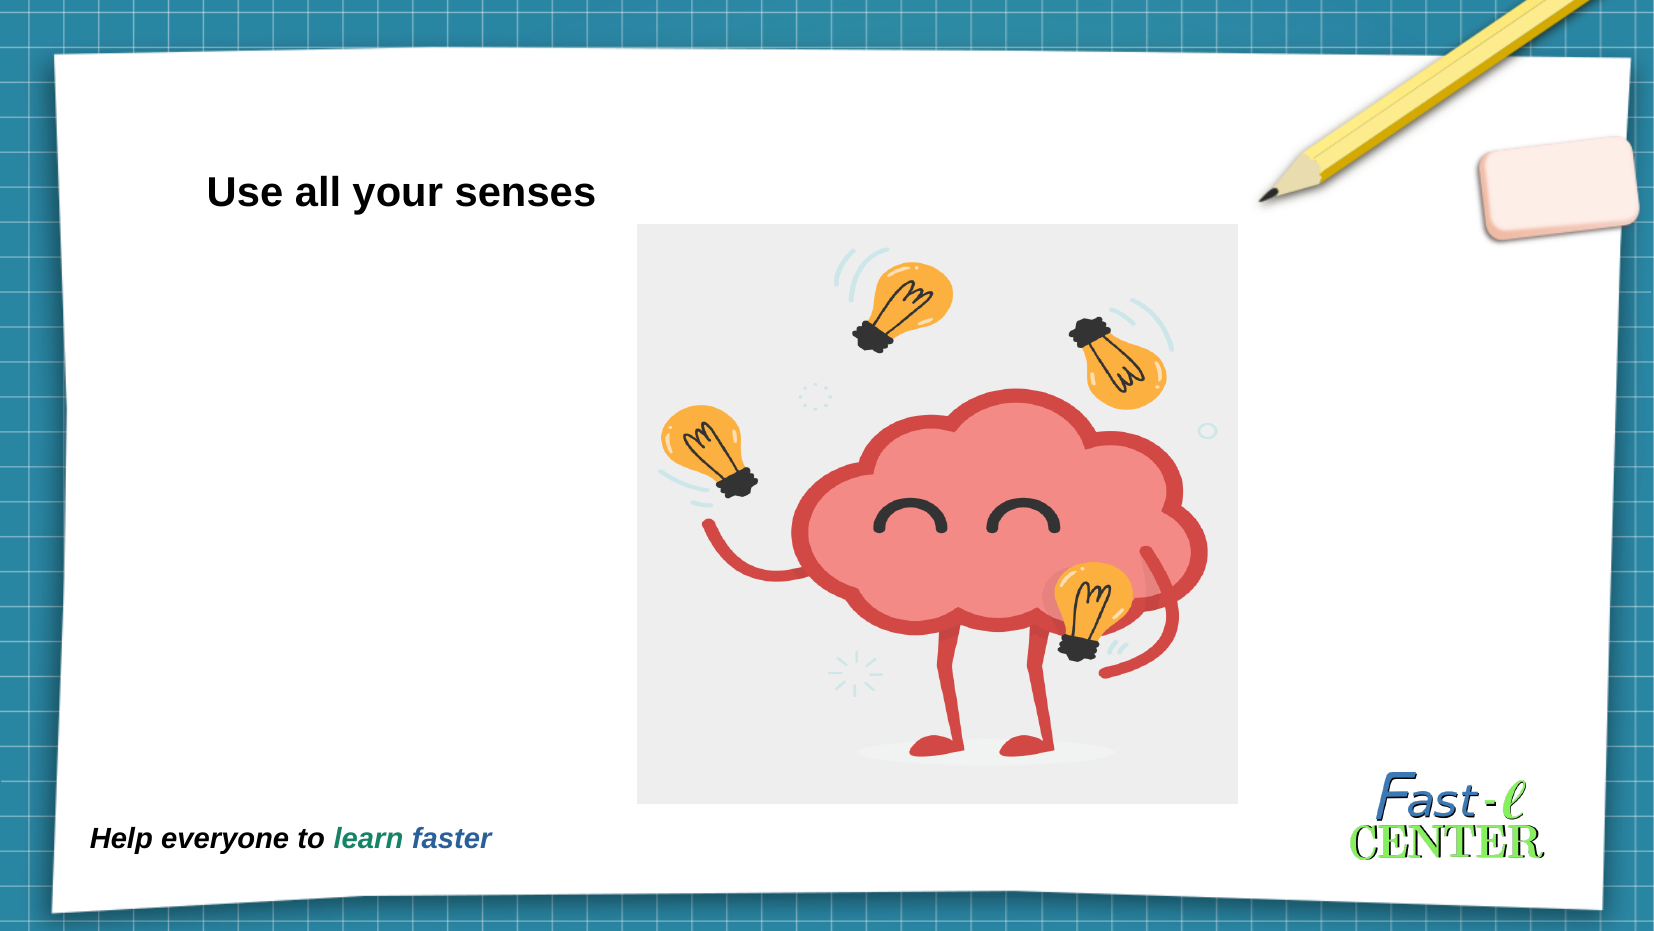

Use all your senses
Help everyone to learn faster